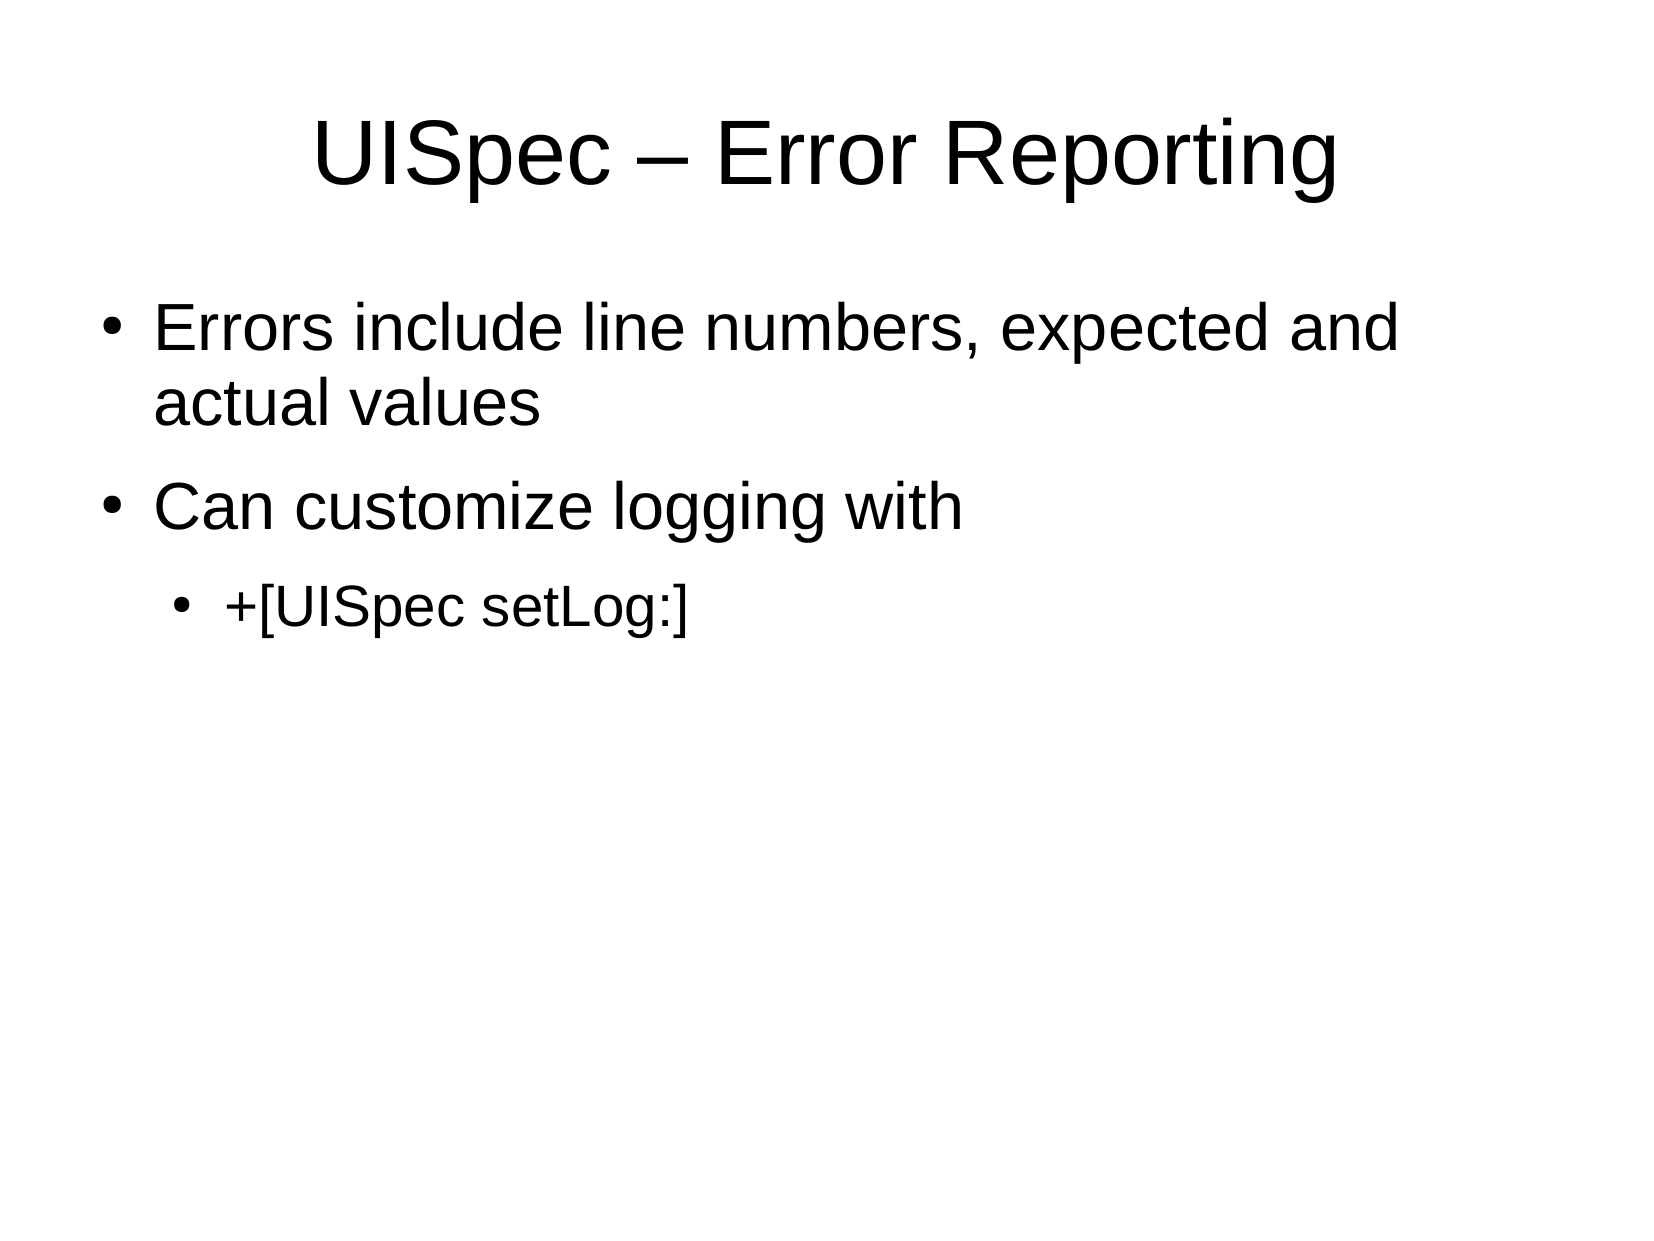

# UISpec – Error Reporting
Errors include line numbers, expected and actual values
Can customize logging with
+[UISpec setLog:]